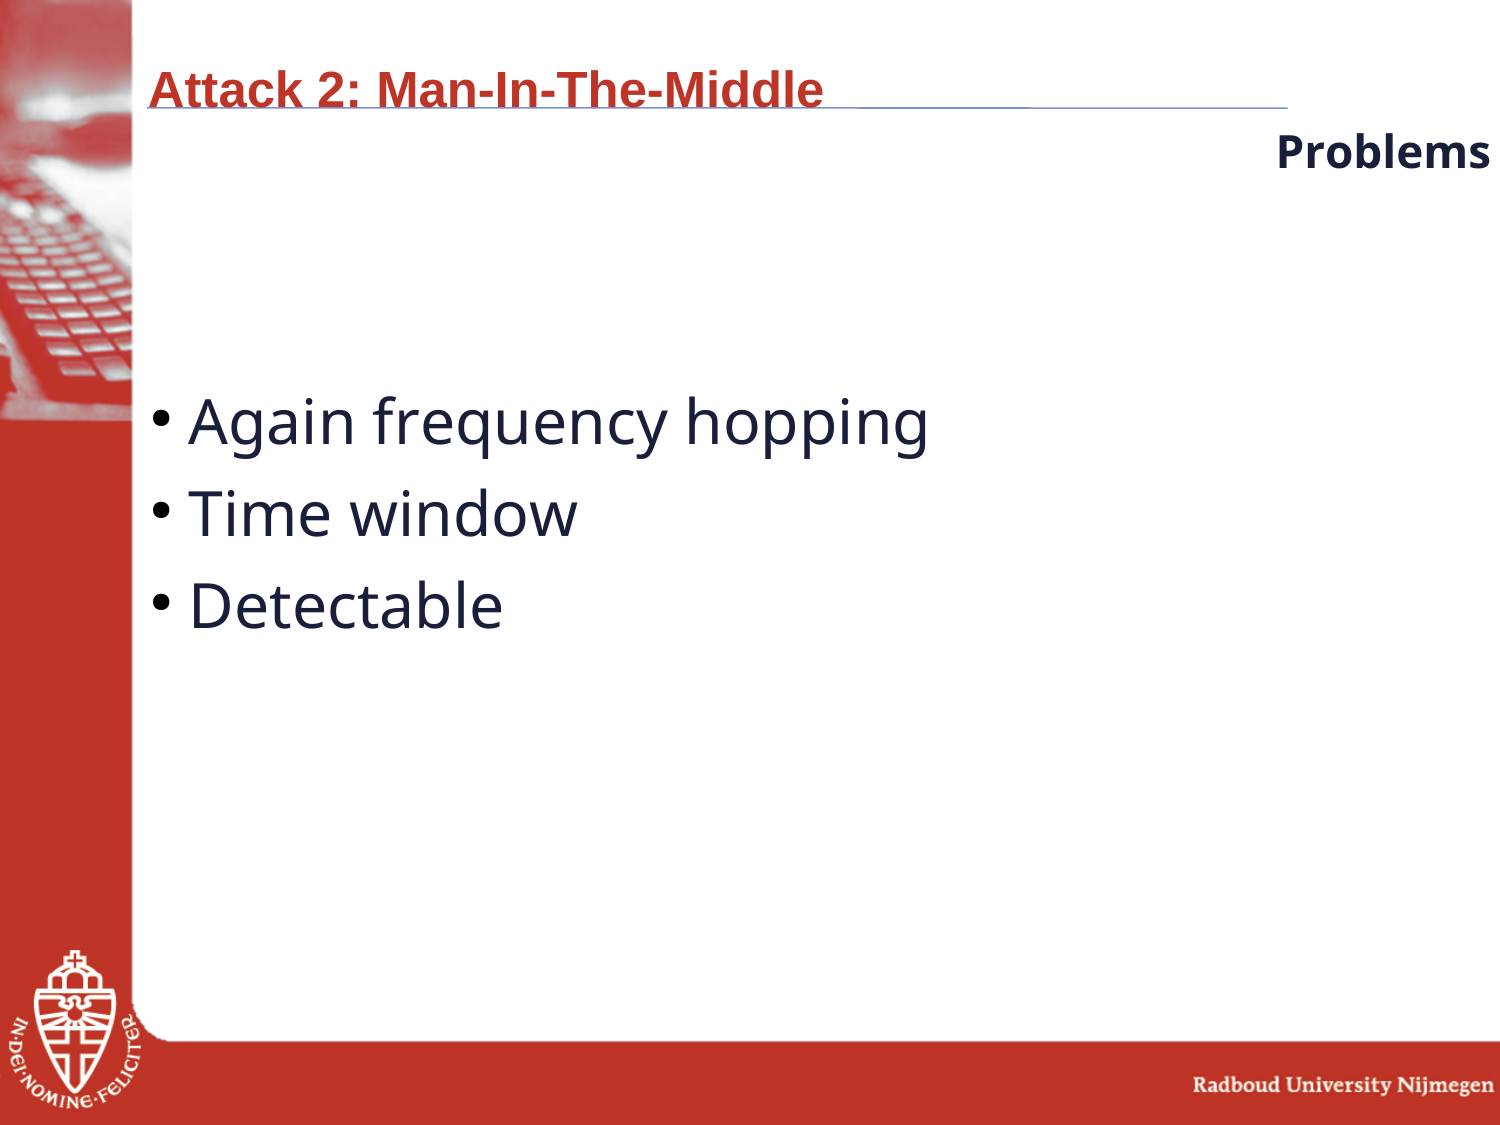

# Attack 2: Man-In-The-Middle
Problems
 Again frequency hopping
 Time window
 Detectable